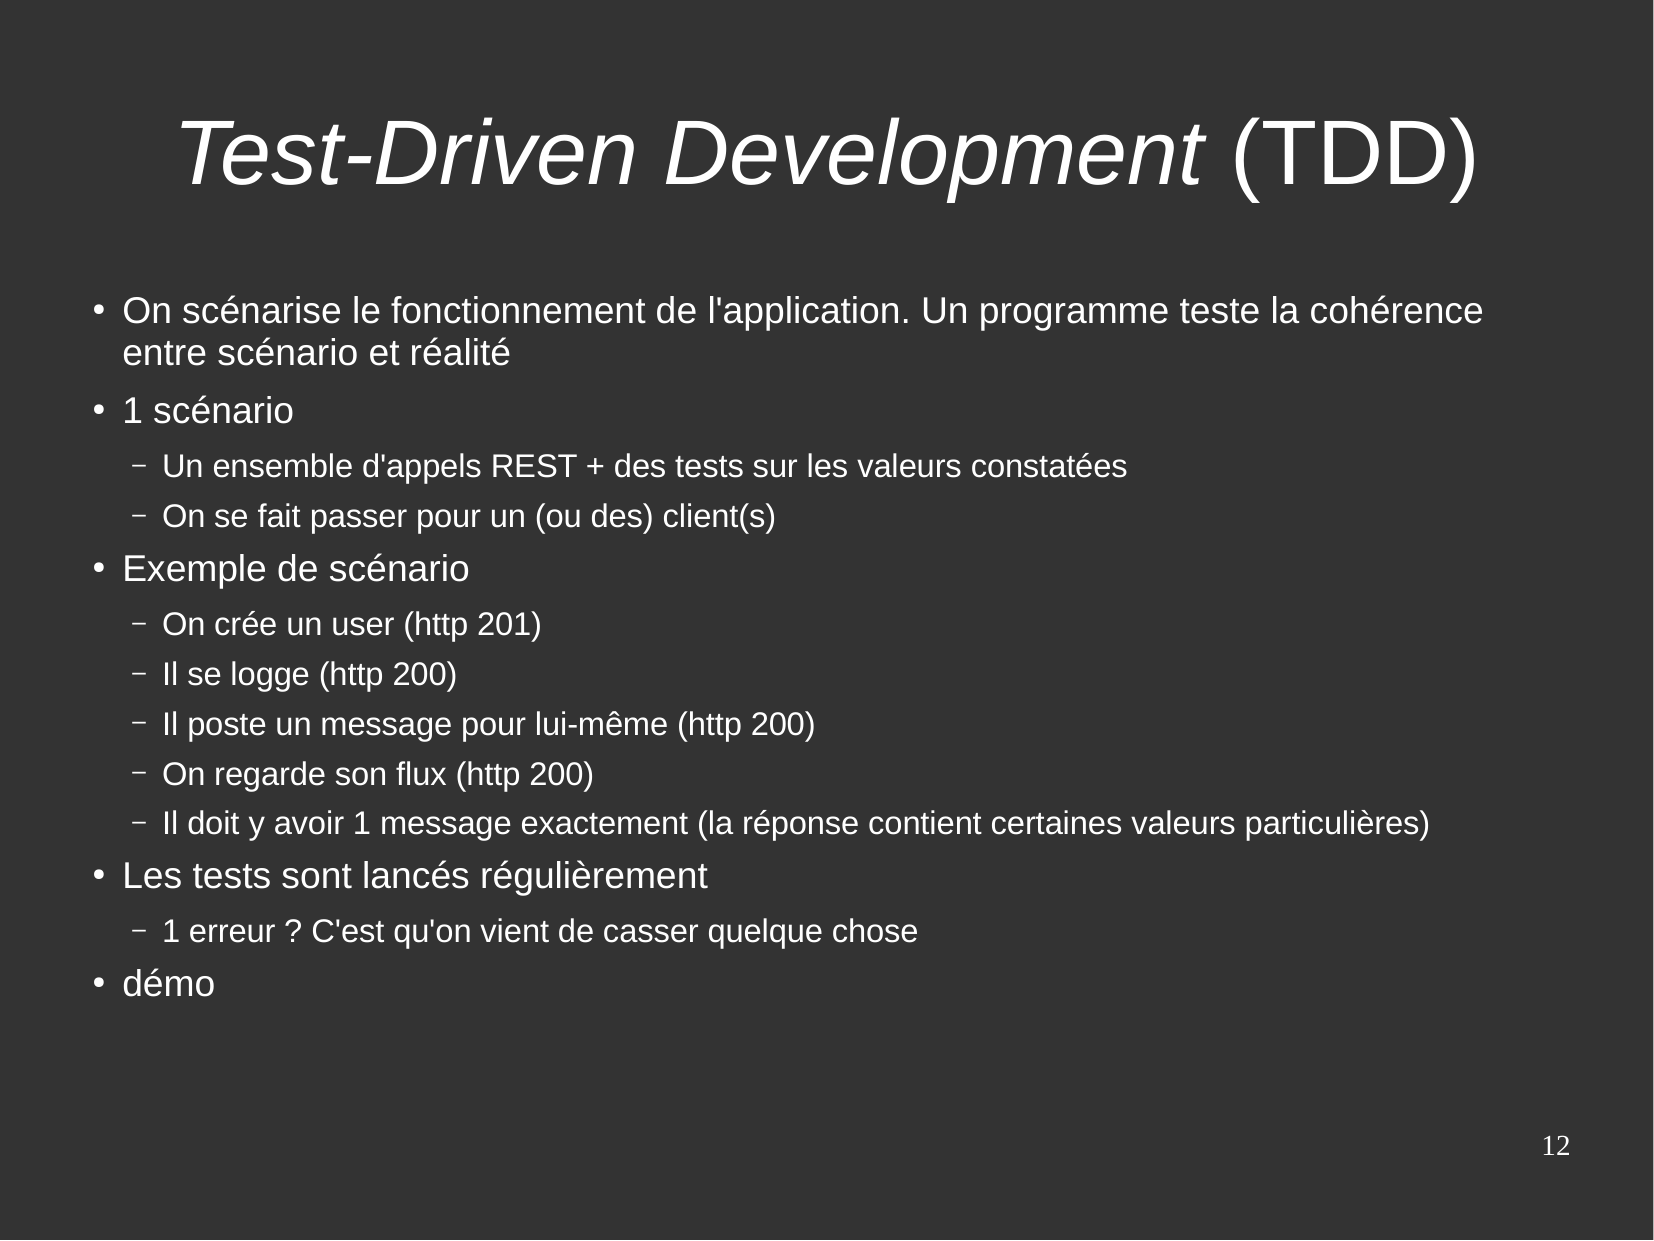

# Test-Driven Development (TDD)
On scénarise le fonctionnement de l'application. Un programme teste la cohérence entre scénario et réalité
1 scénario
Un ensemble d'appels REST + des tests sur les valeurs constatées
On se fait passer pour un (ou des) client(s)
Exemple de scénario
On crée un user (http 201)
Il se logge (http 200)
Il poste un message pour lui-même (http 200)
On regarde son flux (http 200)
Il doit y avoir 1 message exactement (la réponse contient certaines valeurs particulières)
Les tests sont lancés régulièrement
1 erreur ? C'est qu'on vient de casser quelque chose
démo
12